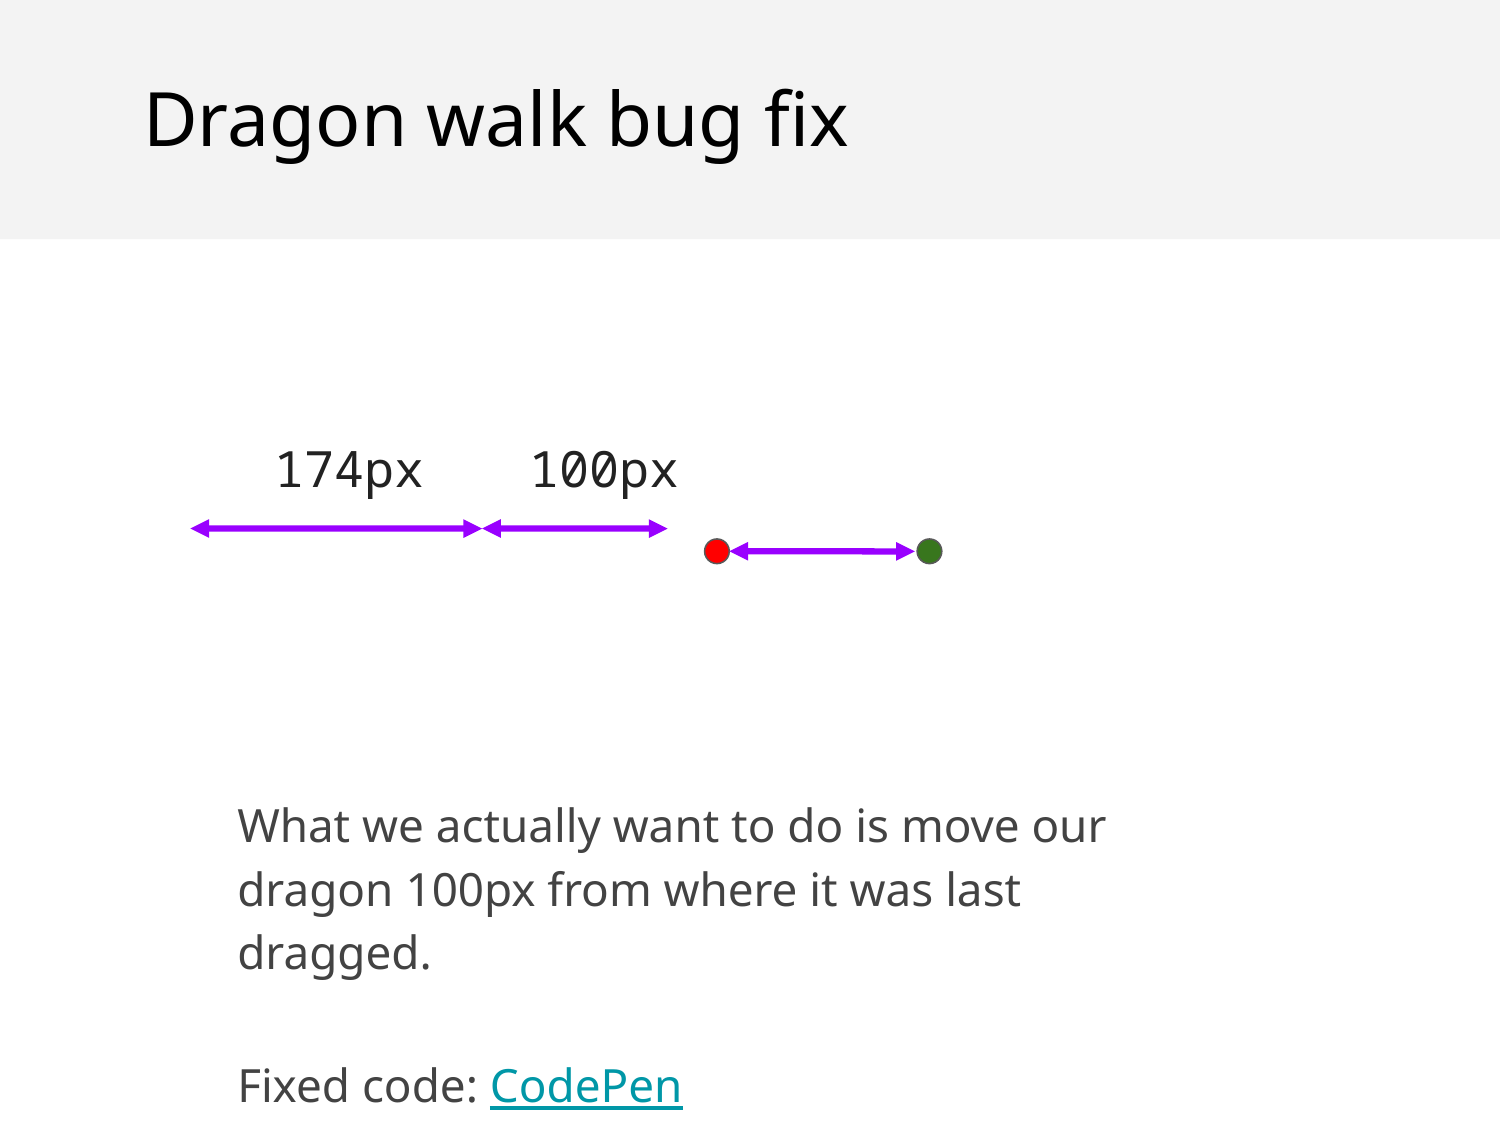

# Dragon walk bug fix
174px
100px
What we actually want to do is move our dragon 100px from where it was last dragged.
Fixed code: CodePen